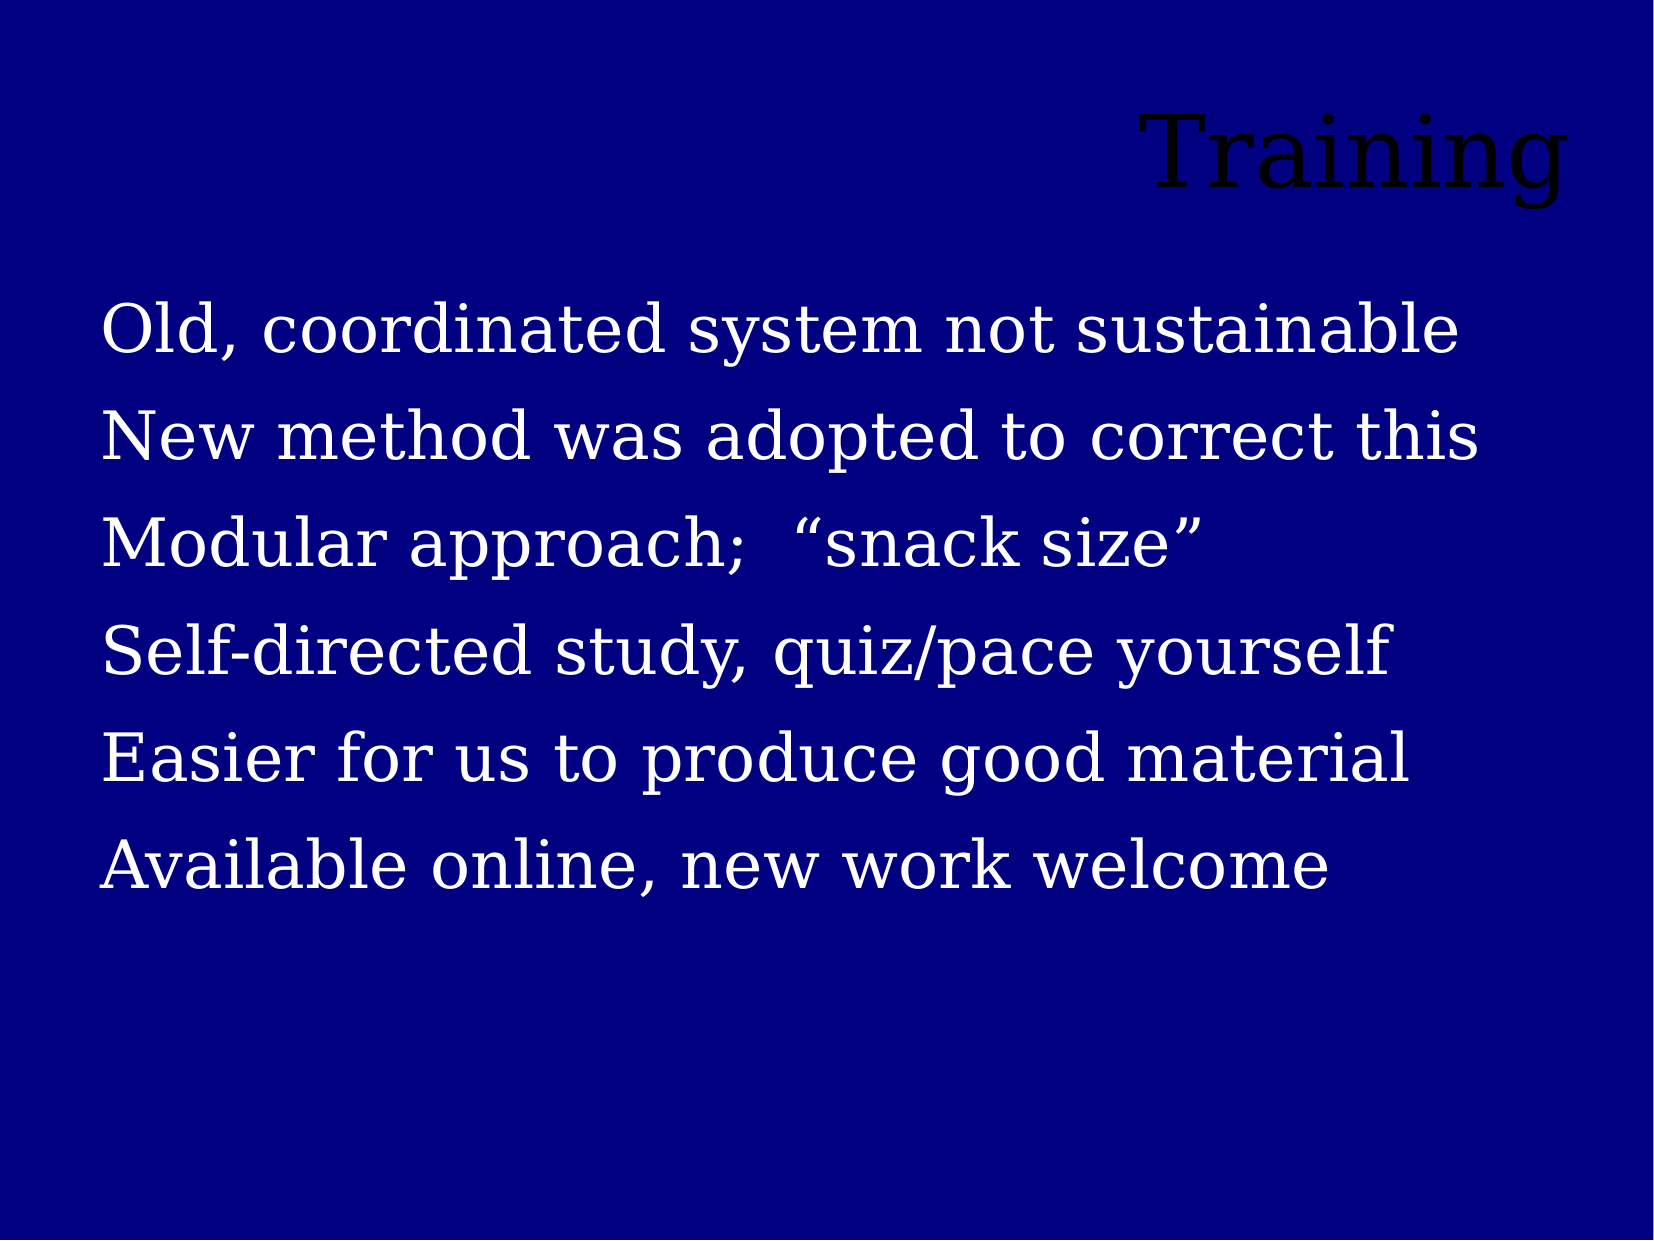

# Training
Old, coordinated system not sustainable
New method was adopted to correct this
Modular approach; “snack size”
Self-directed study, quiz/pace yourself
Easier for us to produce good material
Available online, new work welcome